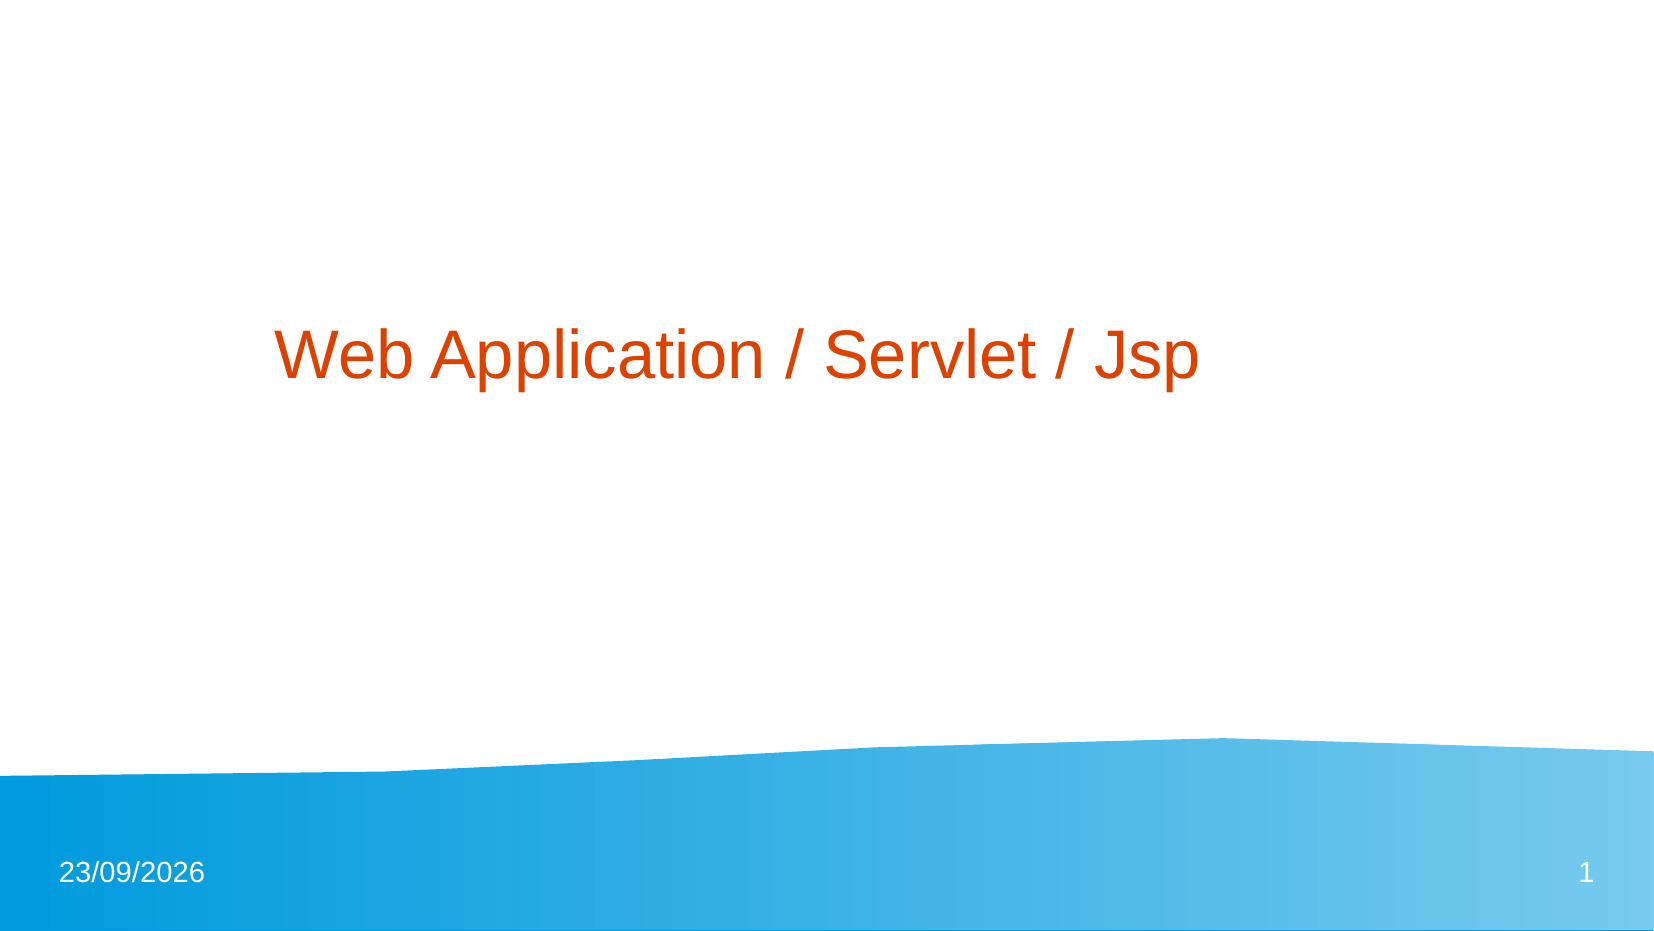

# Web Application / Servlet / Jsp